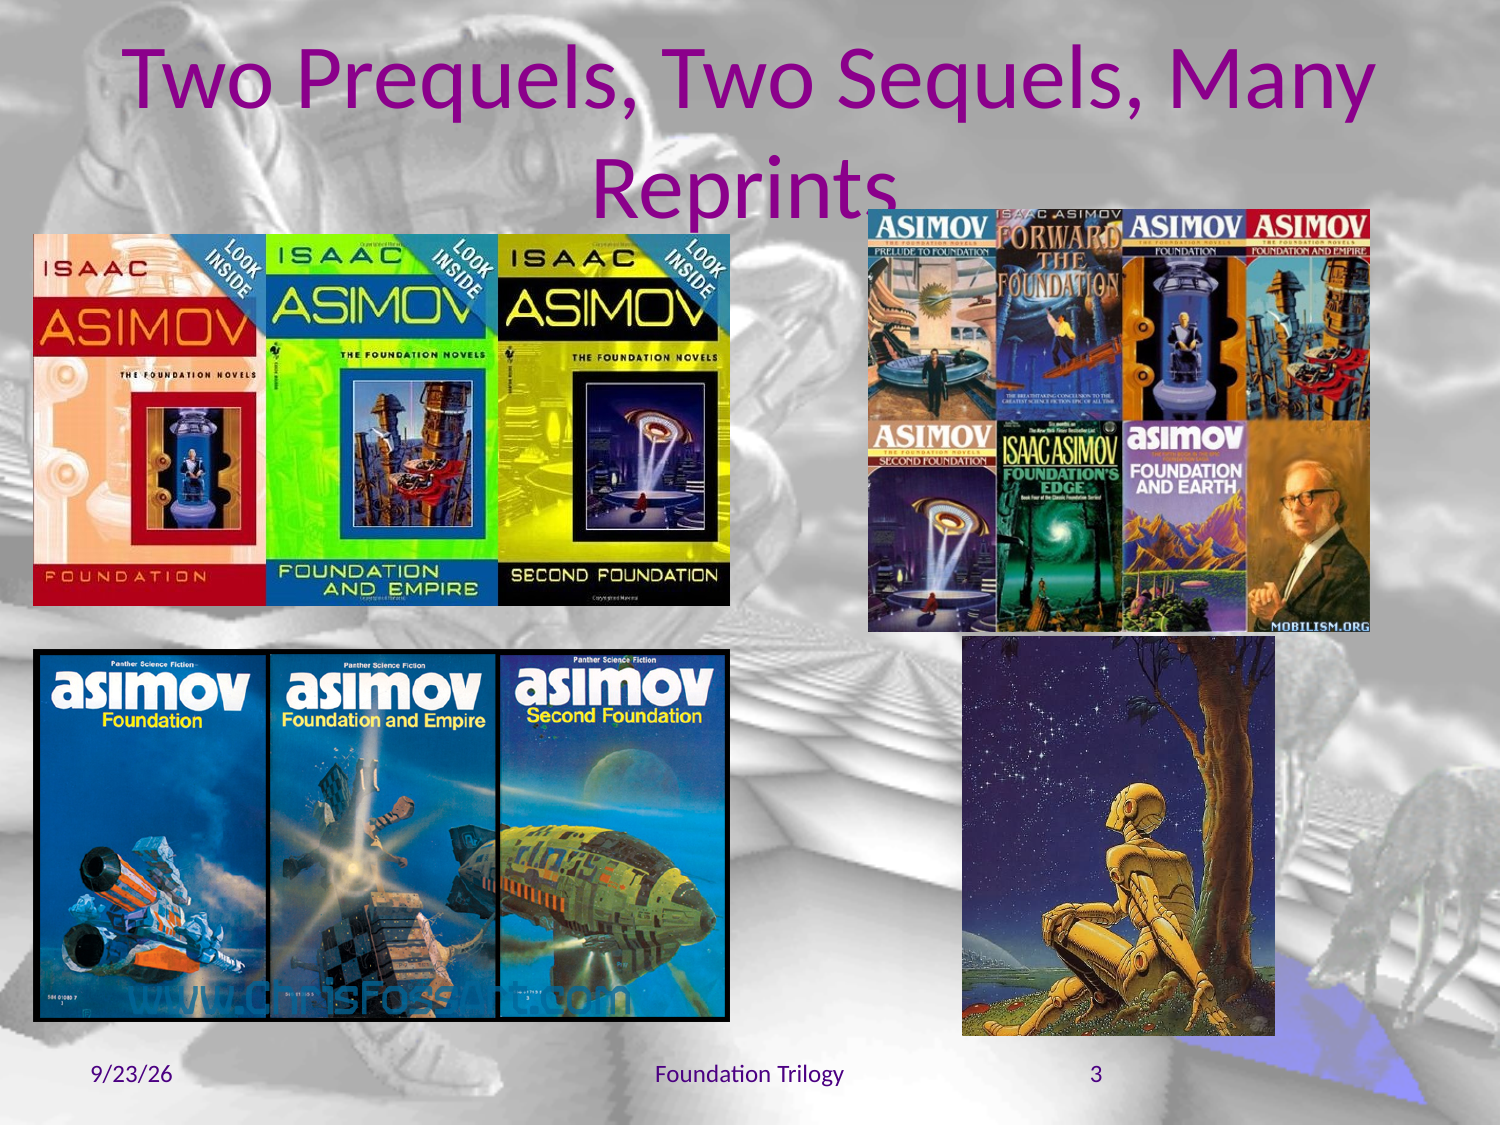

# Two Prequels, Two Sequels, Many Reprints
3